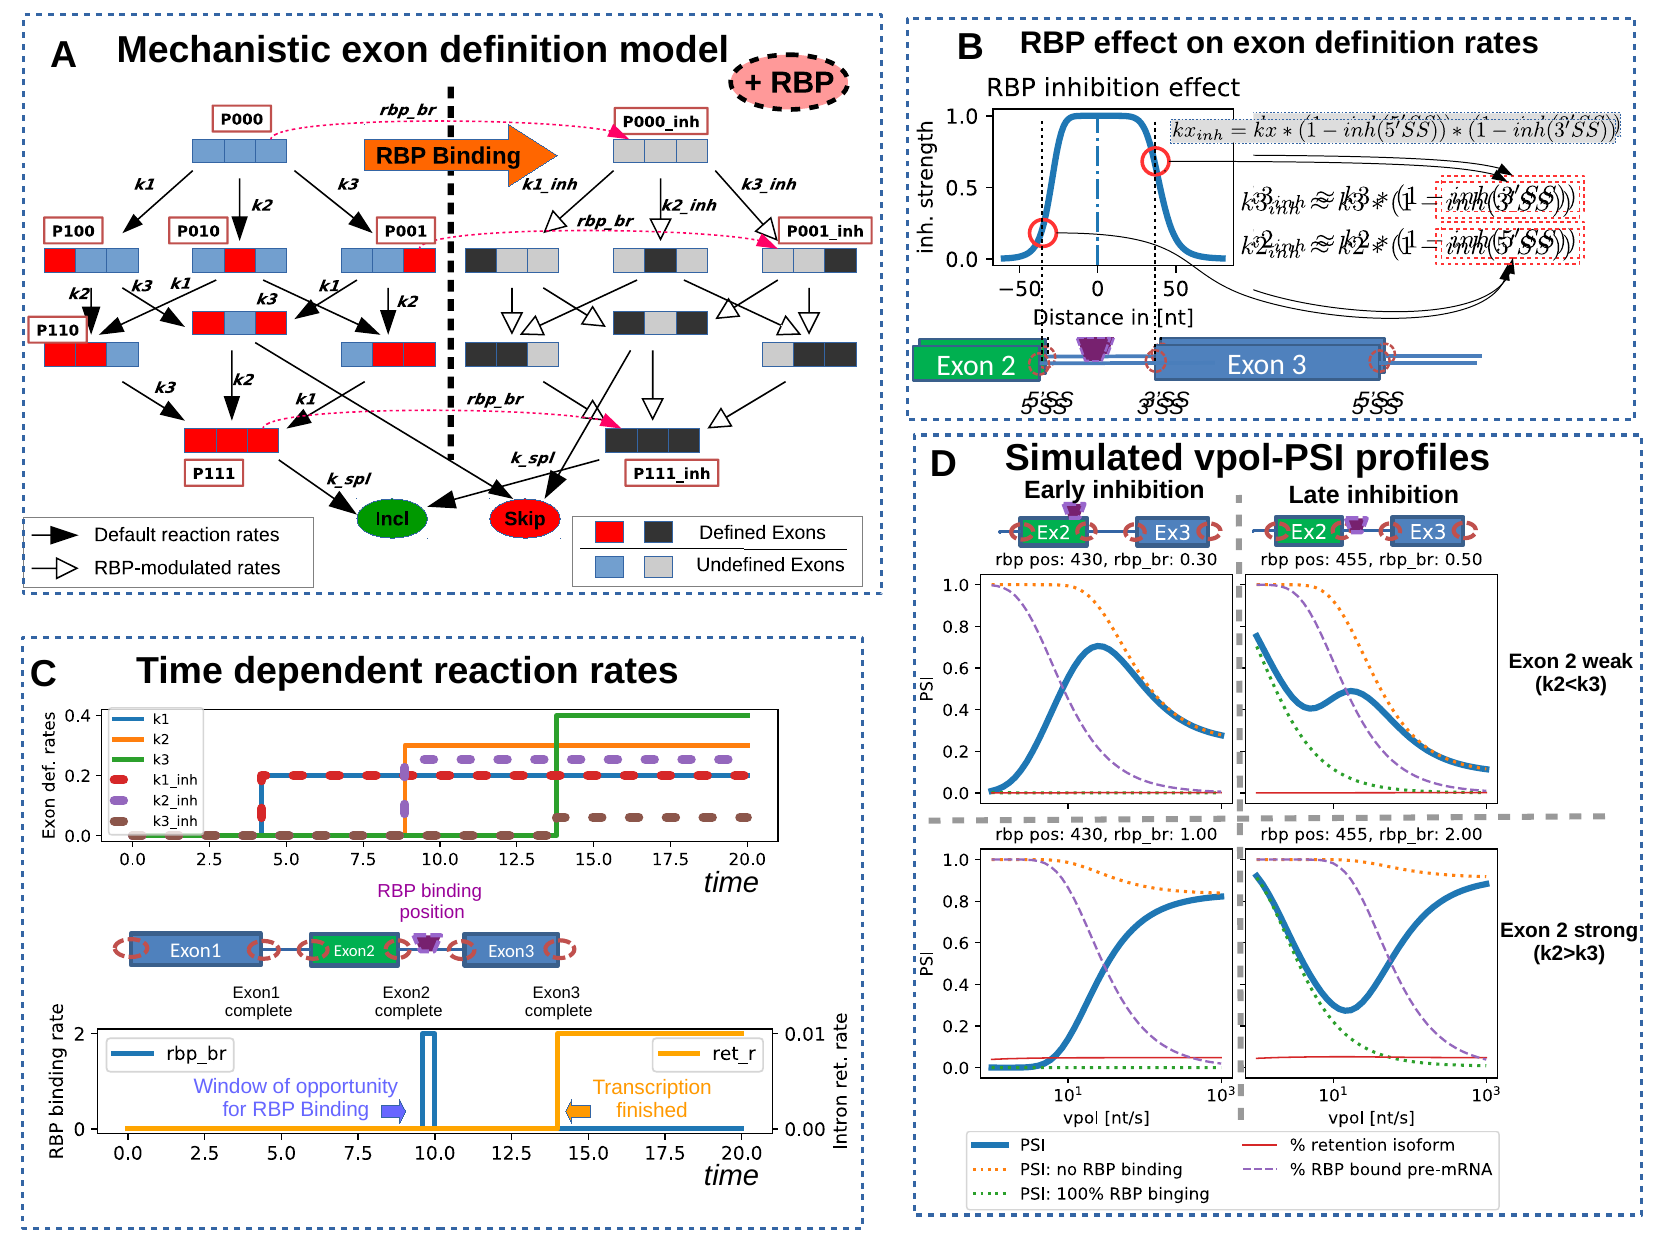

Figure 3
B
RBP effect on exon definition rates
Mechanistic exon definition model
A
Simulated vpol-PSI profiles
D
Early inhibition
Late inhibition
Time dependent reaction rates
Exon 2 weak
(k2<k3)
C
time
RBP binding
position
Exon 2 strong
(k2>k3)
Exon1
Exon2
Exon3
Exon1
complete
Exon2
complete
Exon3
complete
Window of opportunity for RBP Binding
Transcription
finished
time